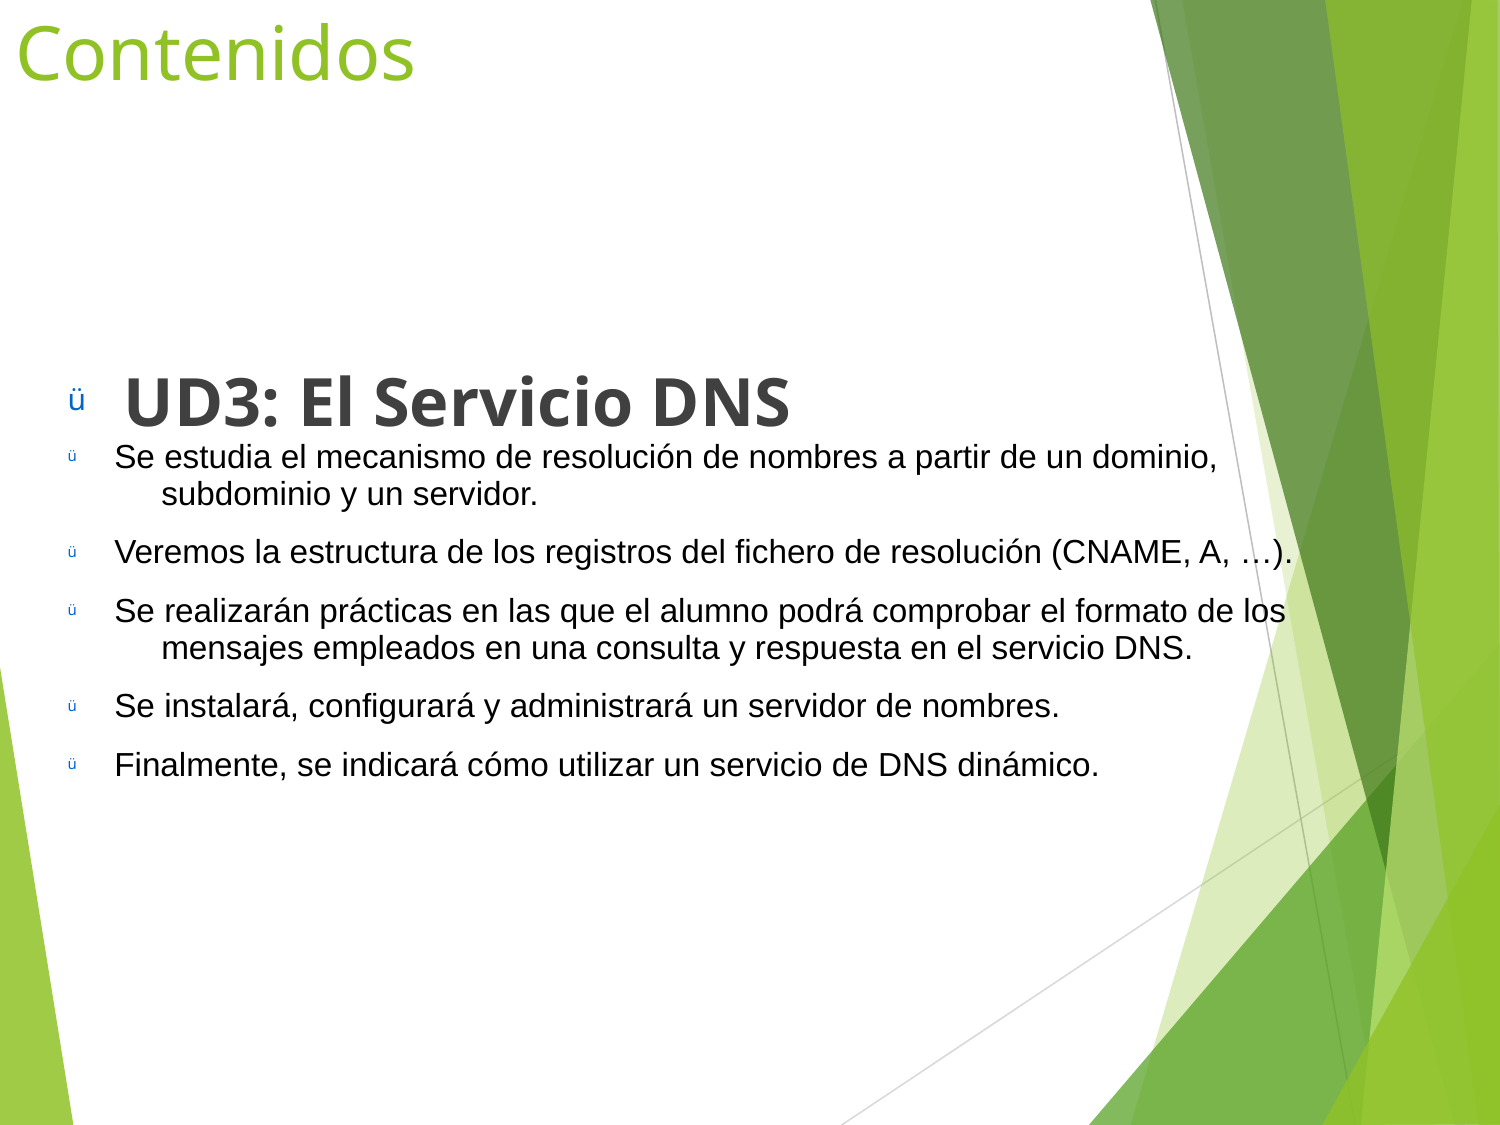

# Contenidos
UD3: El Servicio DNS
Se estudia el mecanismo de resolución de nombres a partir de un dominio, subdominio y un servidor.
Veremos la estructura de los registros del fichero de resolución (CNAME, A, …).
Se realizarán prácticas en las que el alumno podrá comprobar el formato de los mensajes empleados en una consulta y respuesta en el servicio DNS.
Se instalará, configurará y administrará un servidor de nombres.
Finalmente, se indicará cómo utilizar un servicio de DNS dinámico.